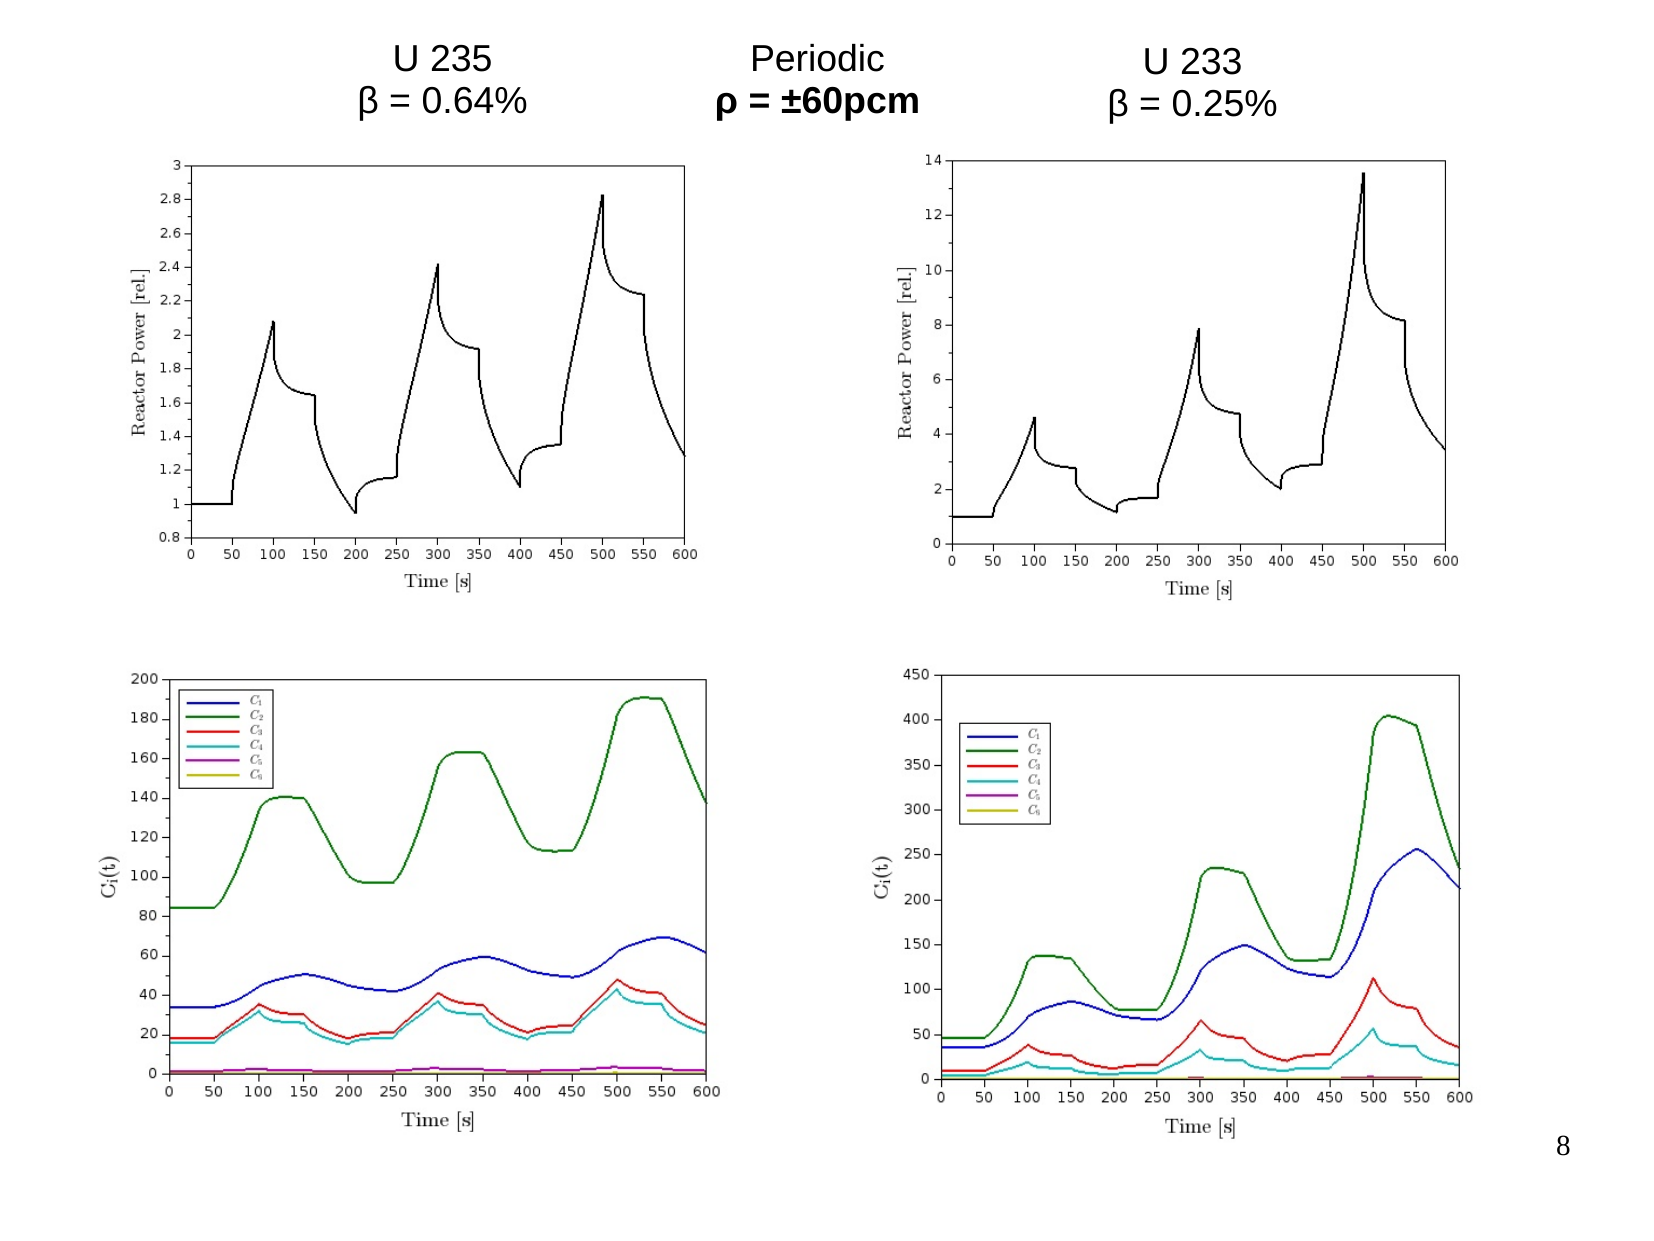

U 235
β = 0.64%
Periodic
ρ = ±60pcm
U 233
β = 0.25%
8